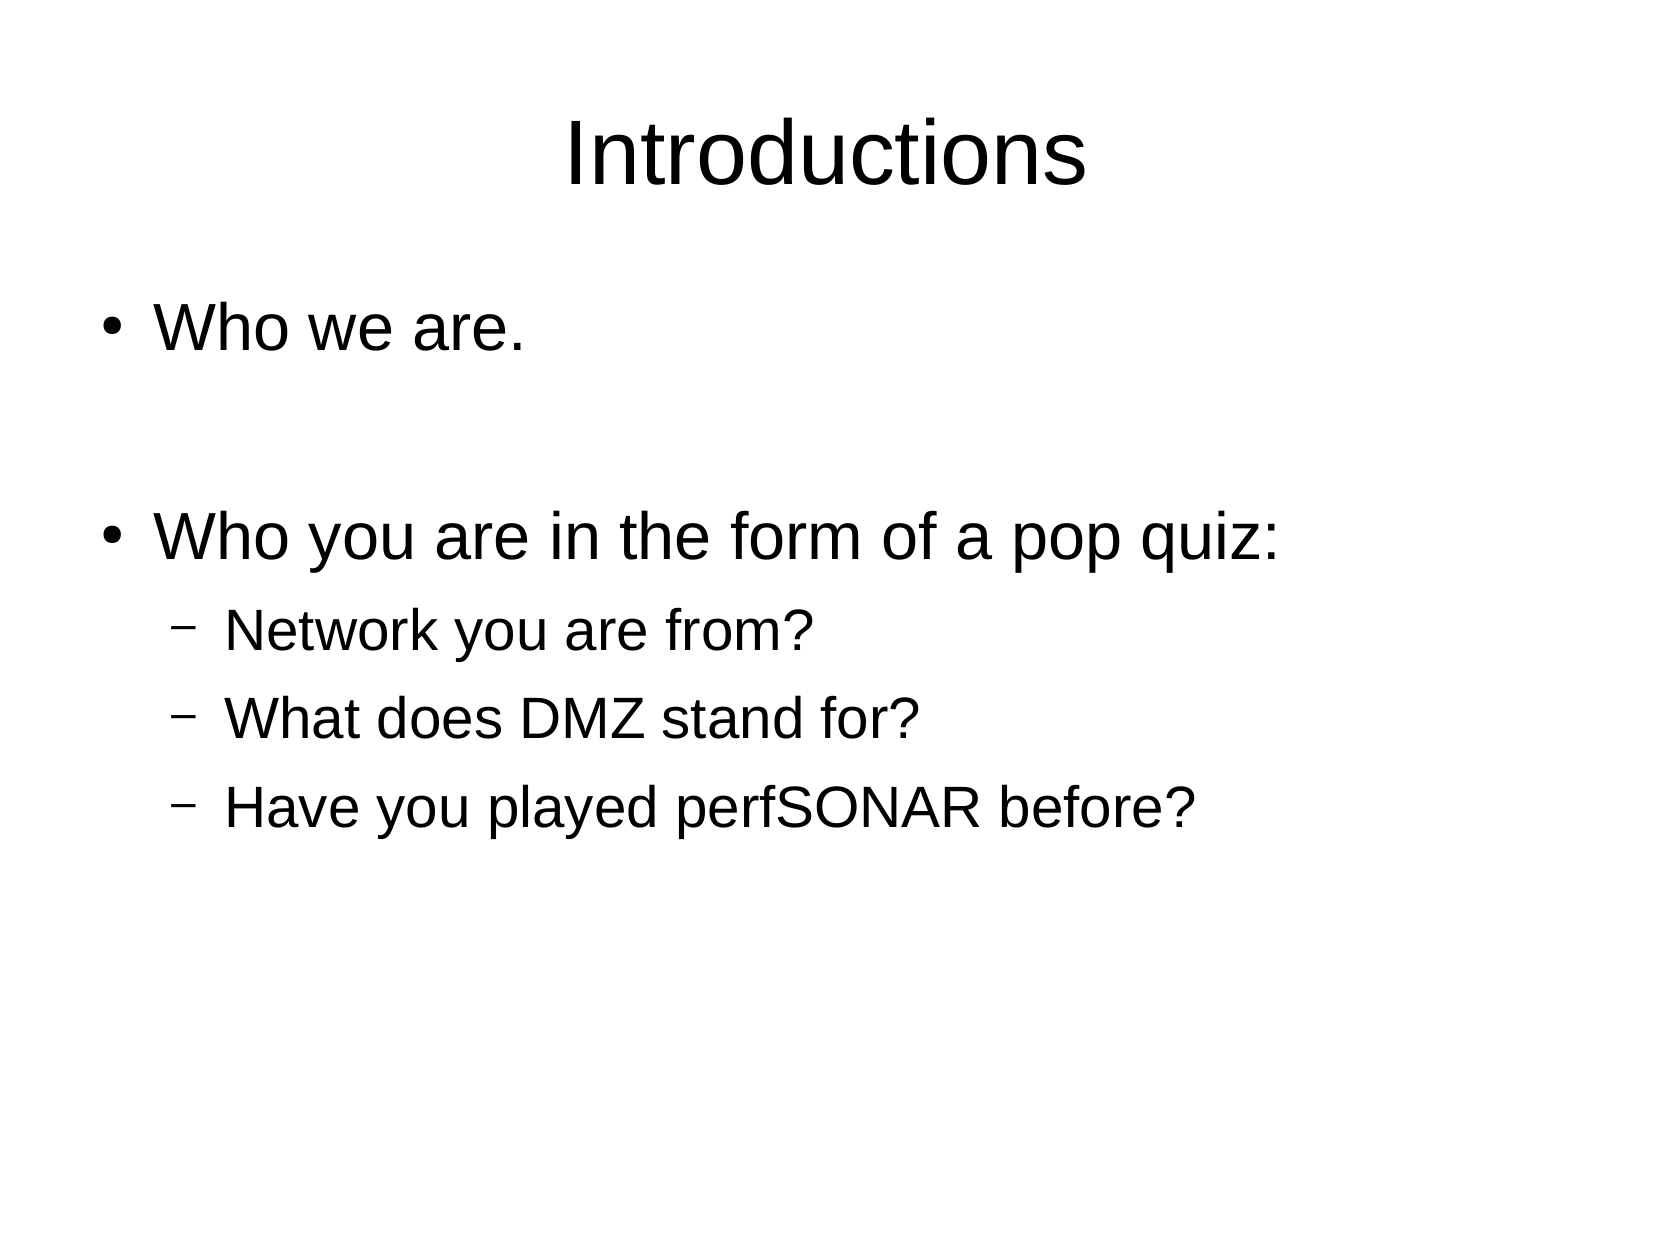

# Introductions
Who we are.
Who you are in the form of a pop quiz:
Network you are from?
What does DMZ stand for?
Have you played perfSONAR before?